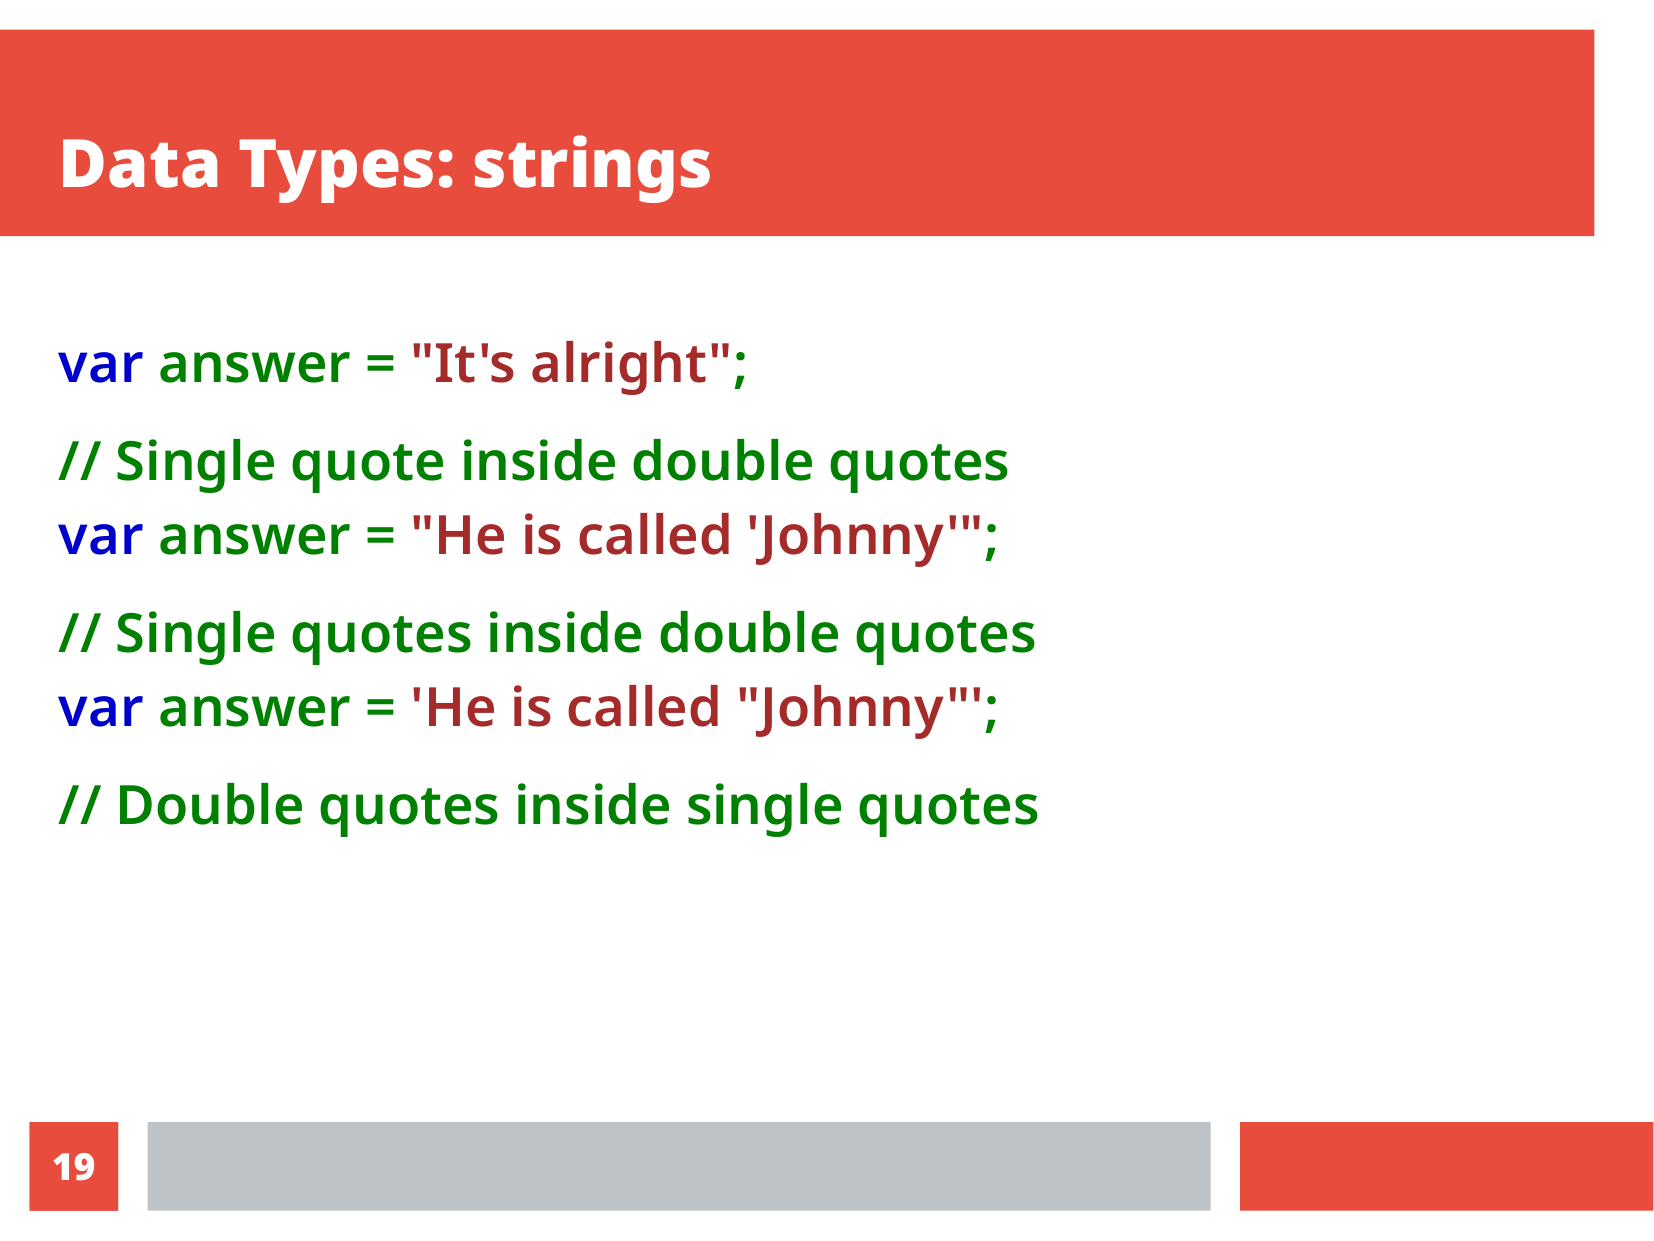

# Data Types: strings
var answer = "It's alright";
// Single quote inside double quotes
var answer = "He is called 'Johnny'";
// Single quotes inside double quotes
var answer = 'He is called "Johnny"';
// Double quotes inside single quotes
19